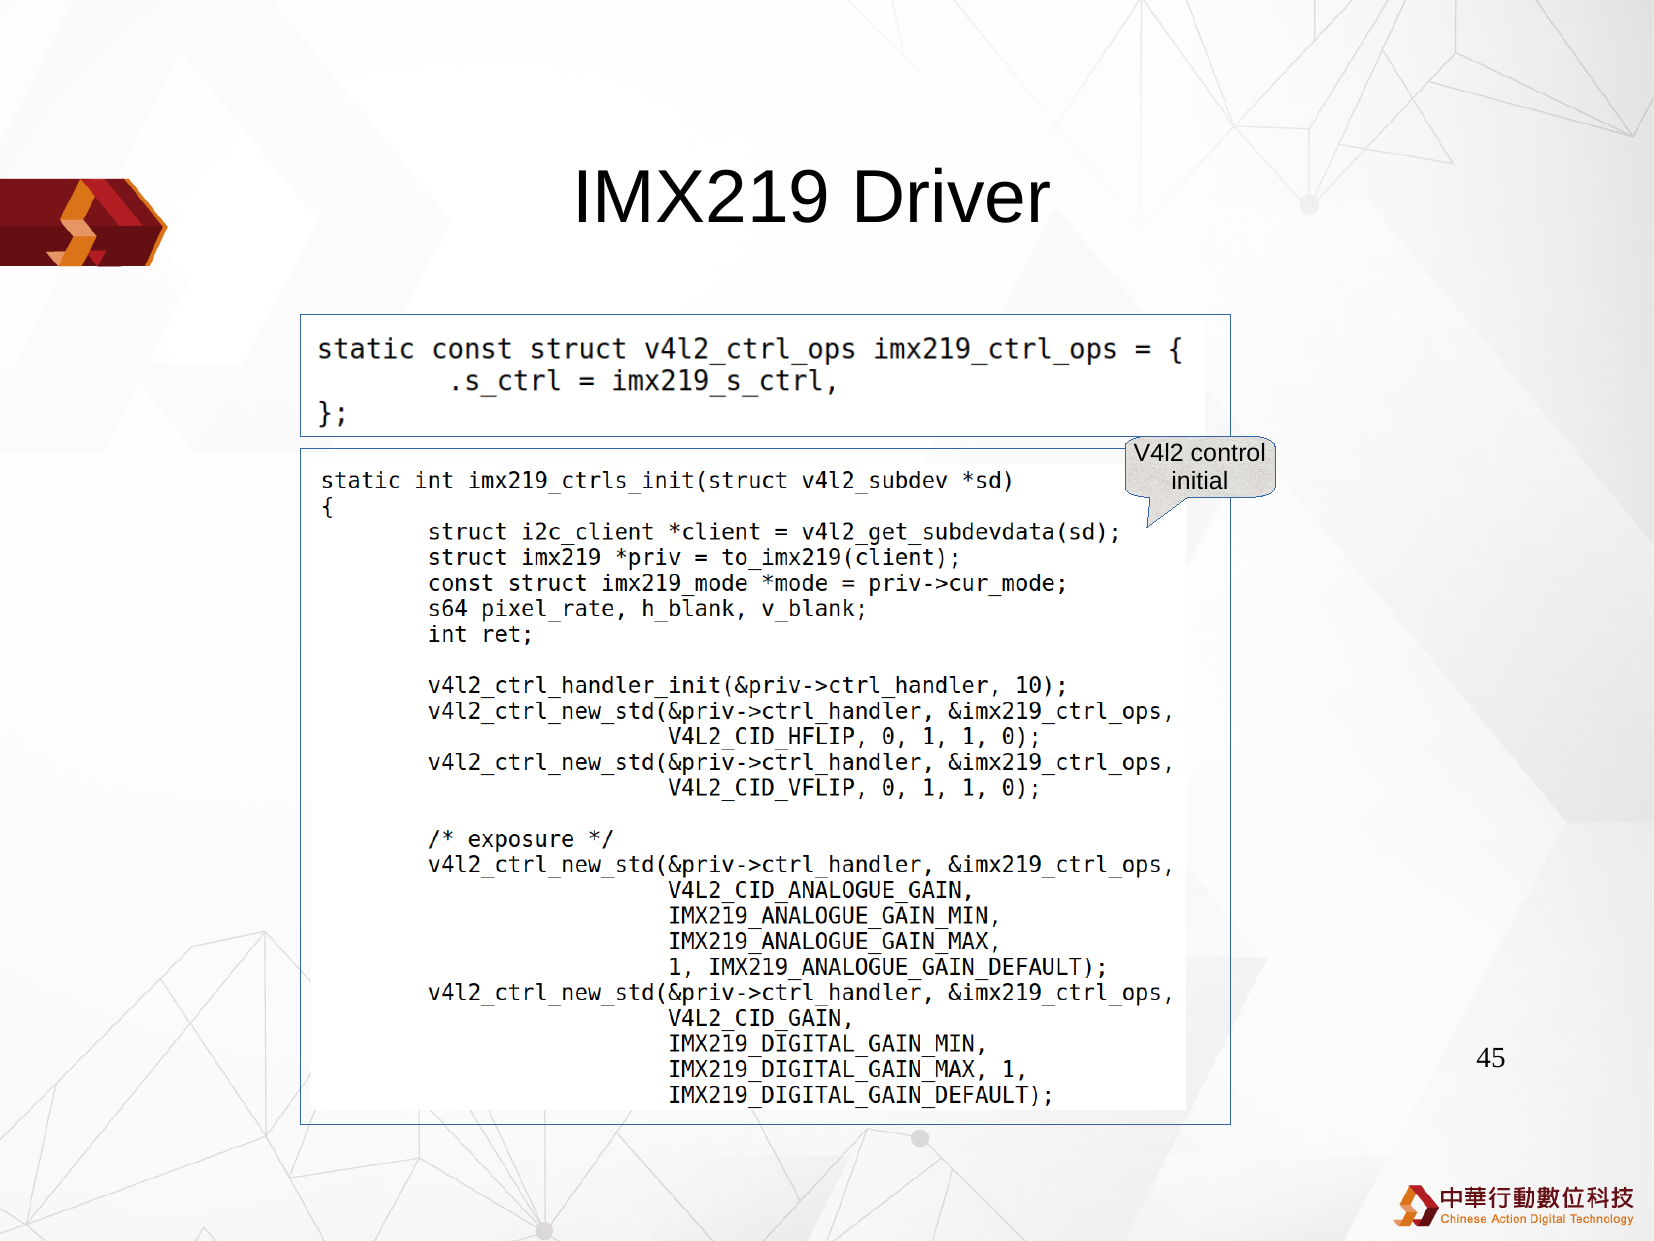

# IMX219 Driver
V4l2 control
initial
45